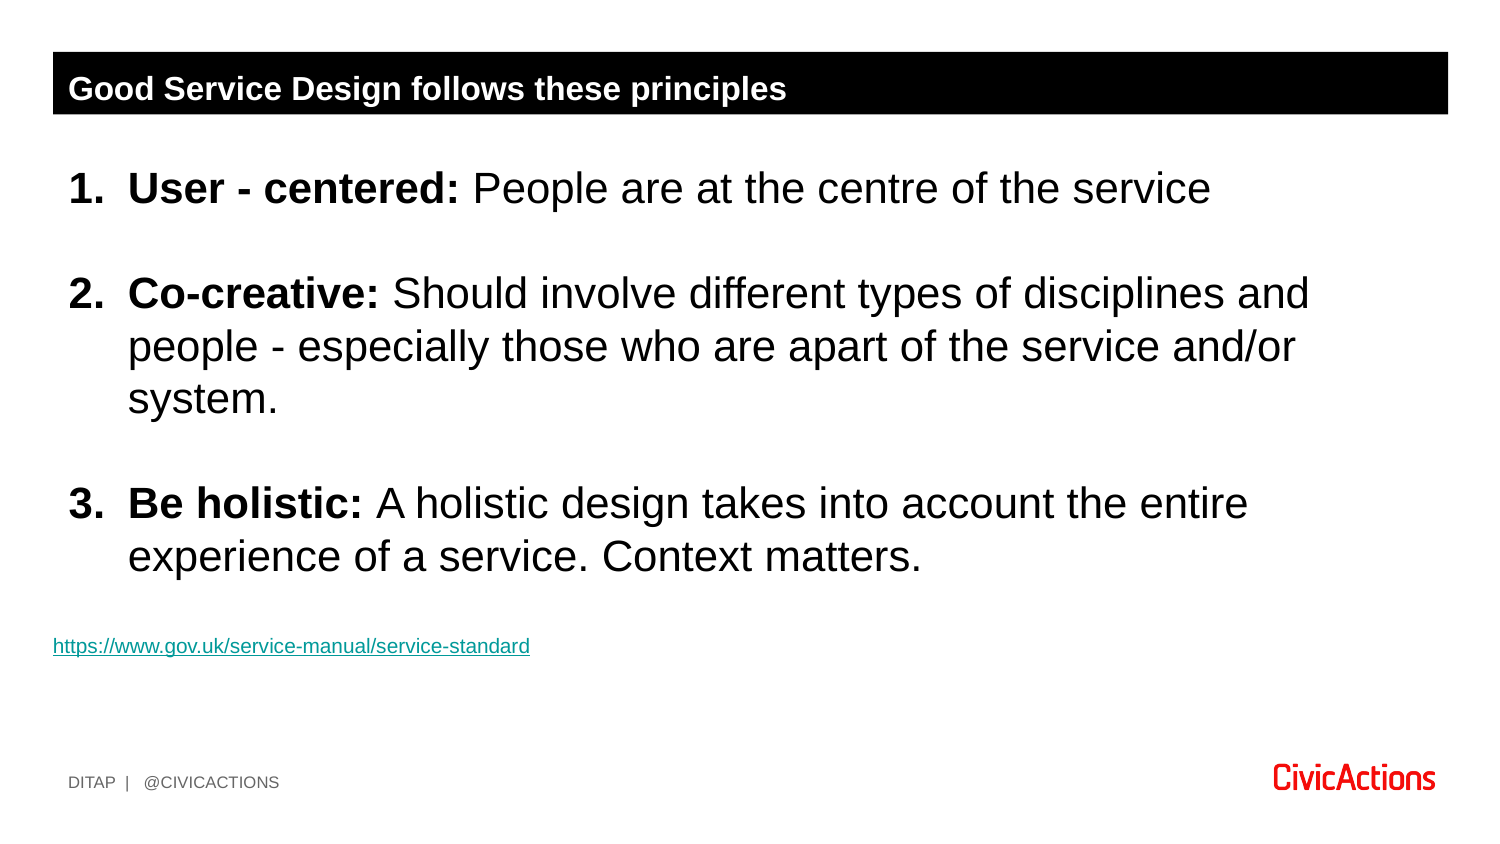

# Good Service Design follows these principles
User - centered: People are at the centre of the service
Co-creative: Should involve different types of disciplines and people - especially those who are apart of the service and/or system.
Be holistic: A holistic design takes into account the entire experience of a service. Context matters.
https://www.gov.uk/service-manual/service-standard